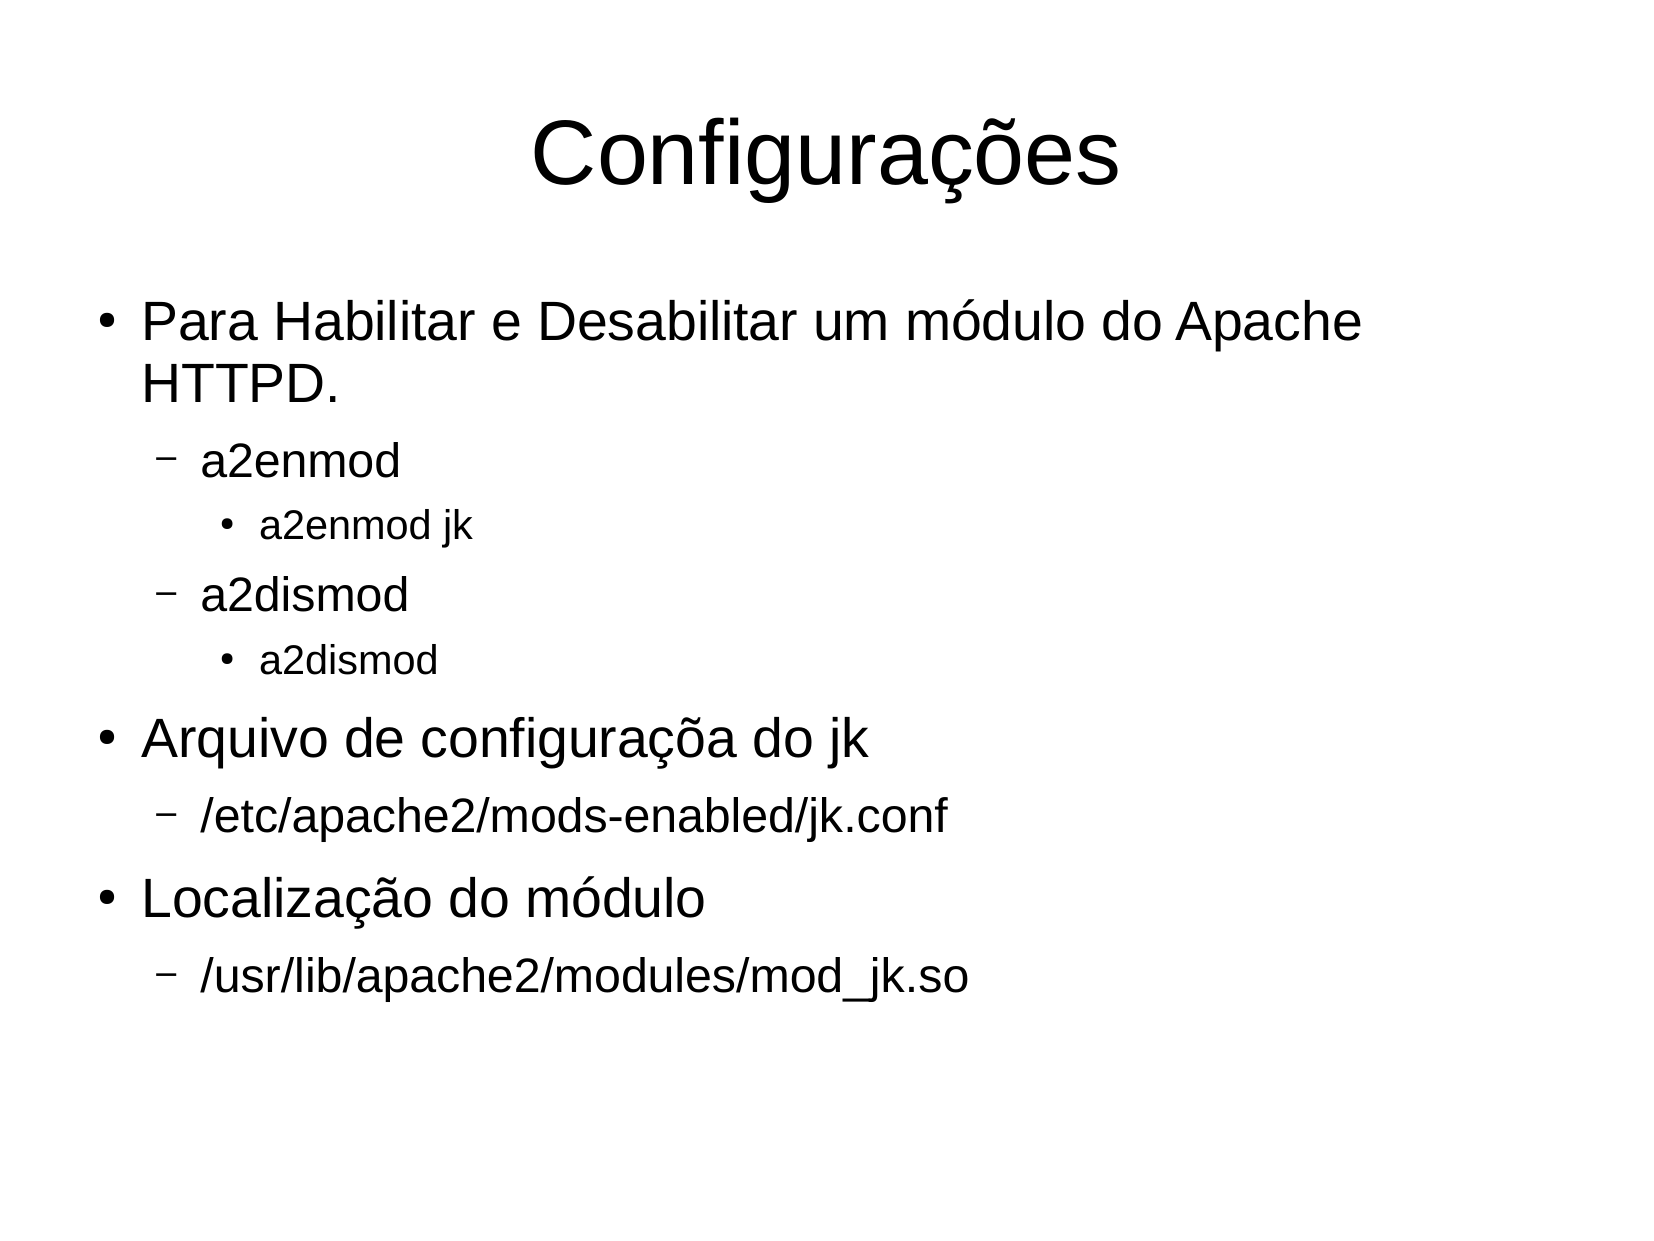

# Configurações
Para Habilitar e Desabilitar um módulo do Apache HTTPD.
a2enmod
a2enmod jk
a2dismod
a2dismod
Arquivo de configuraçõa do jk
/etc/apache2/mods-enabled/jk.conf
Localização do módulo
/usr/lib/apache2/modules/mod_jk.so